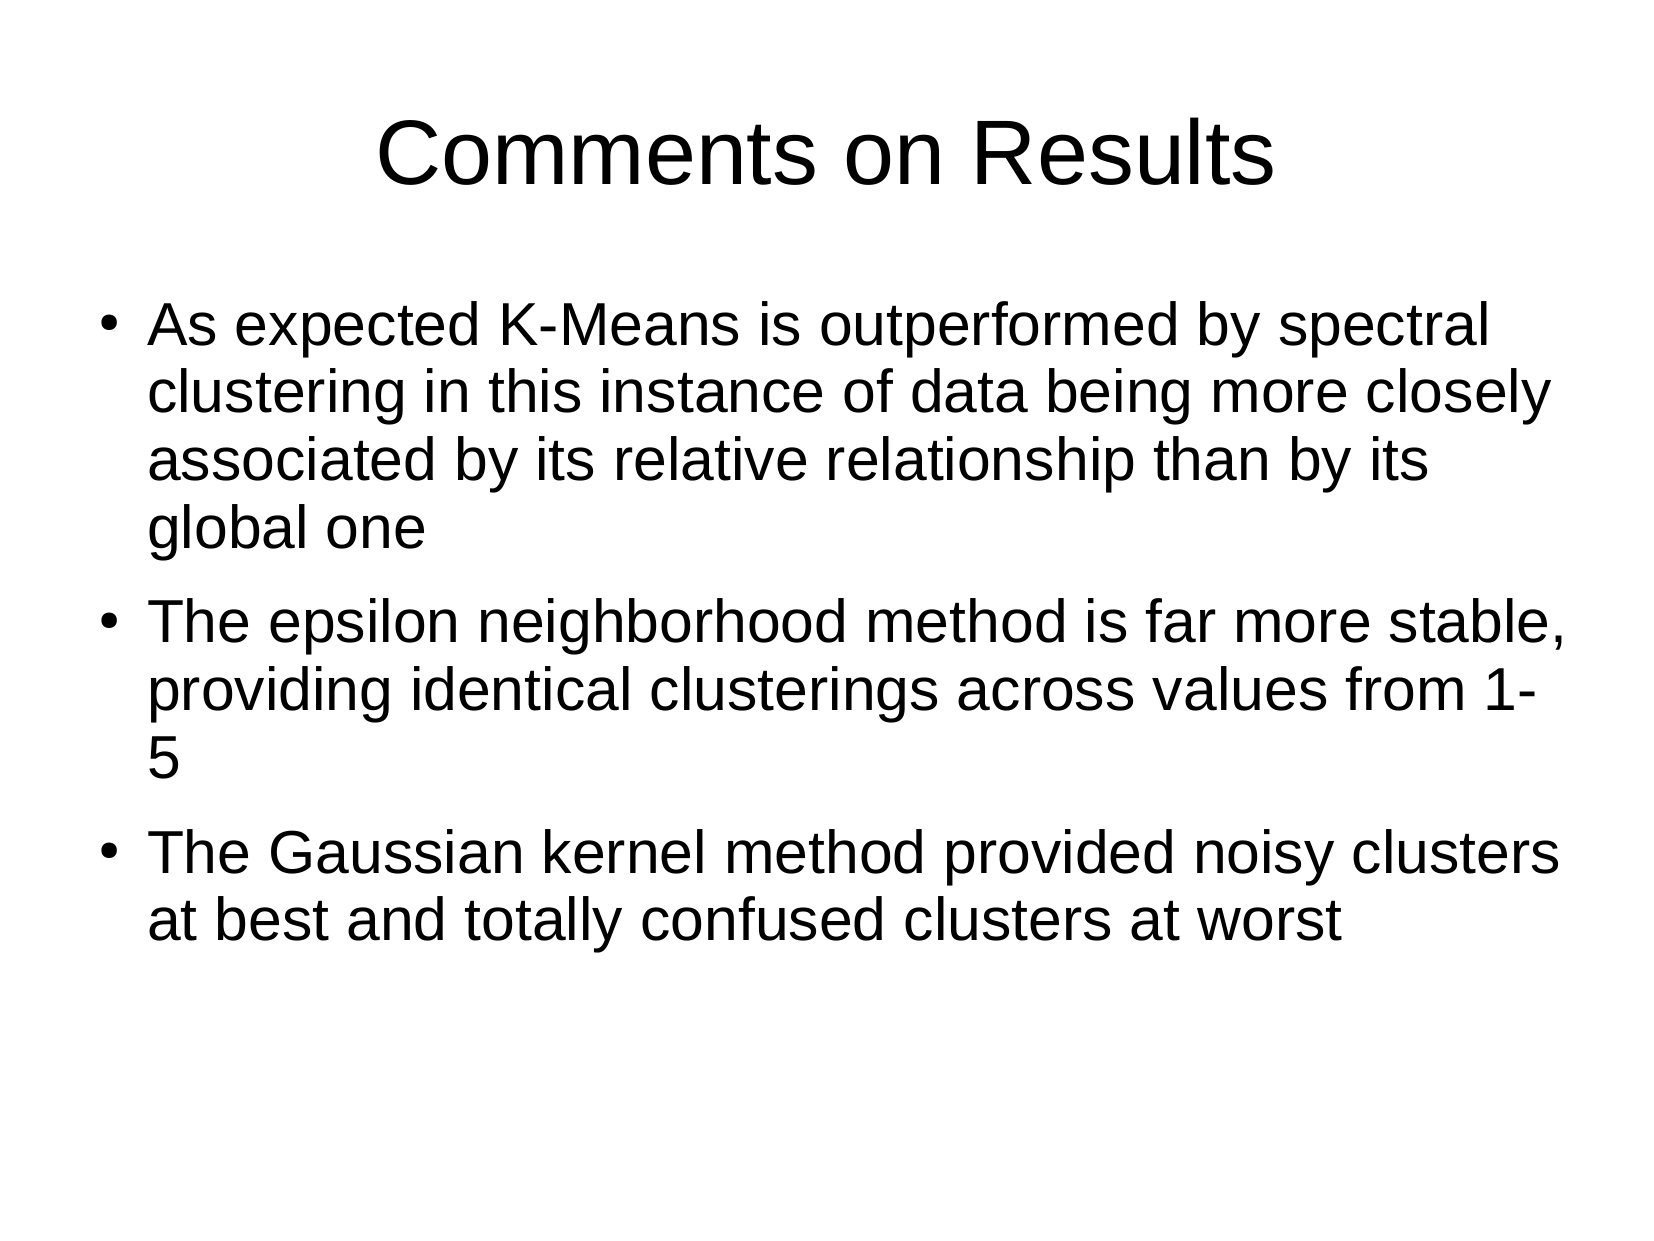

# Comments on Results
As expected K-Means is outperformed by spectral clustering in this instance of data being more closely associated by its relative relationship than by its global one
The epsilon neighborhood method is far more stable, providing identical clusterings across values from 1-5
The Gaussian kernel method provided noisy clusters at best and totally confused clusters at worst